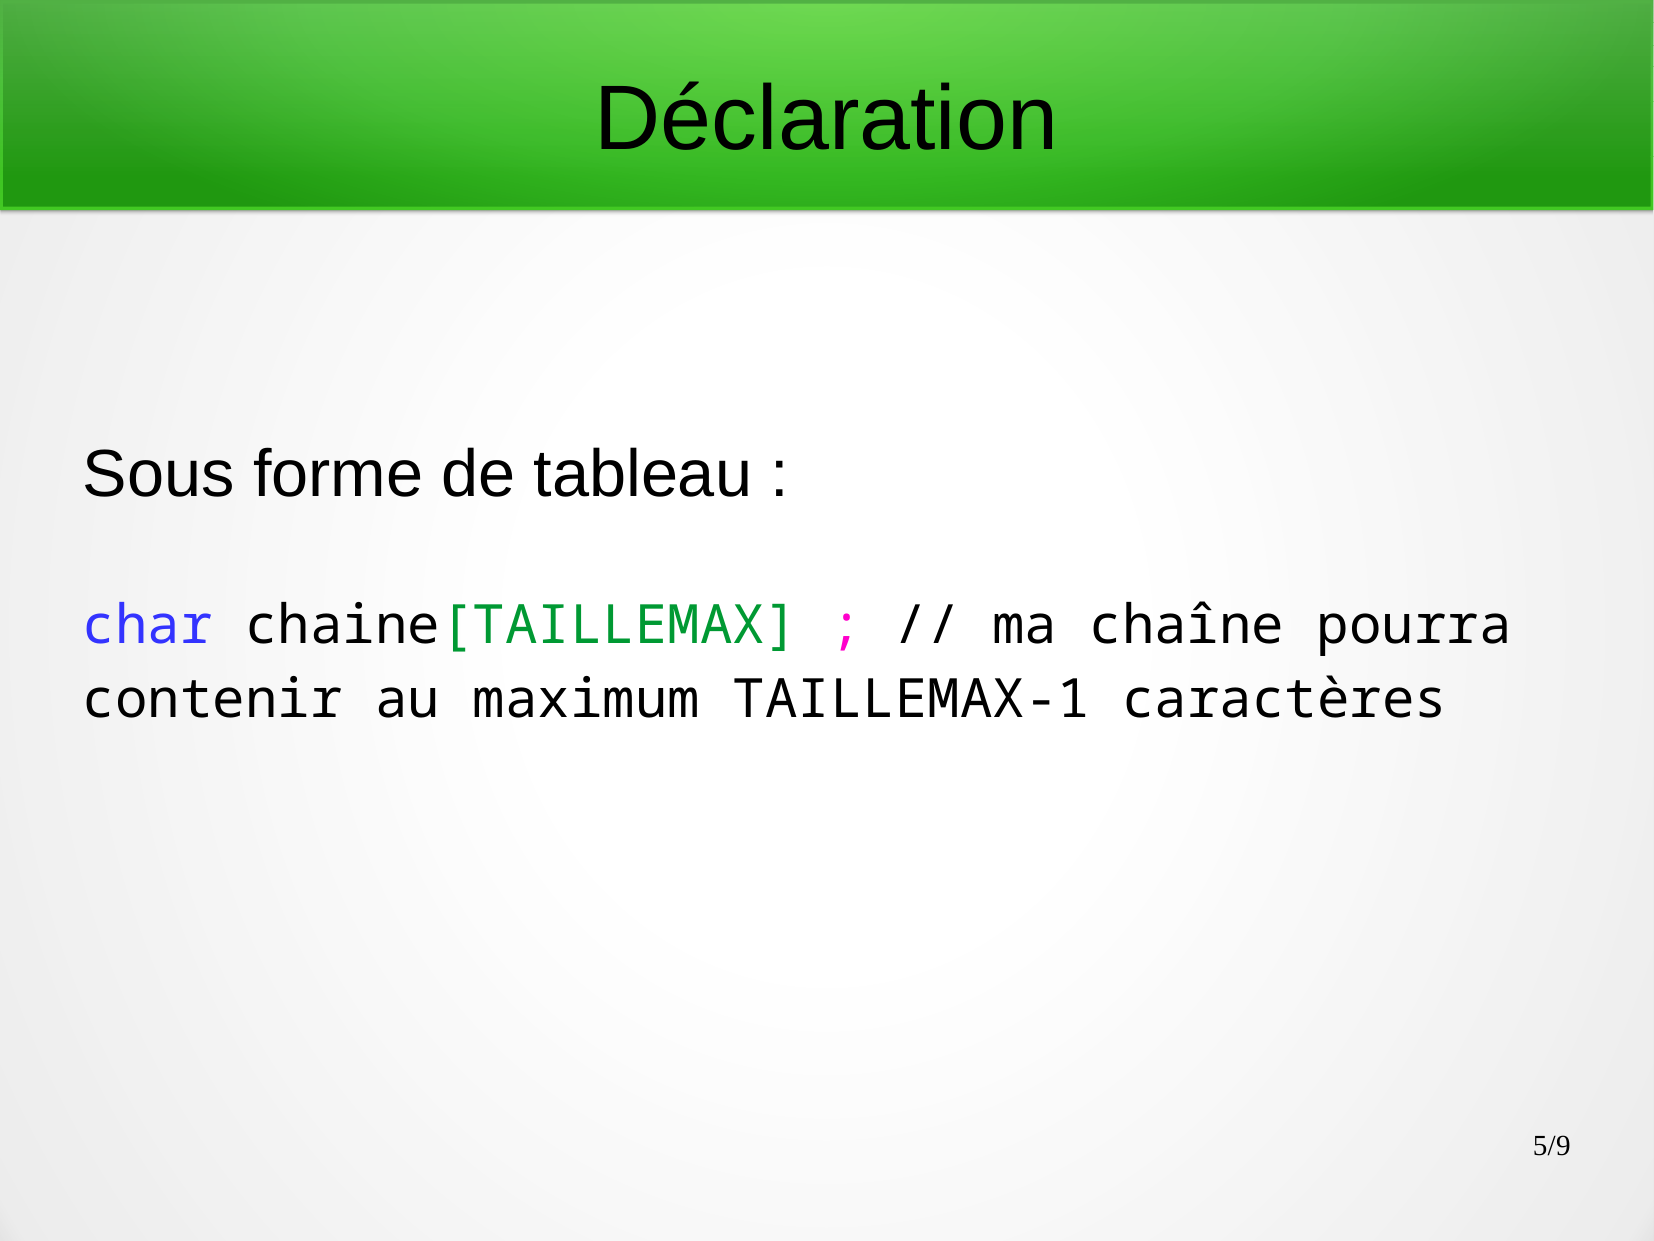

# Déclaration
Sous forme de tableau :
char chaine[TAILLEMAX] ;	// ma chaîne pourra contenir au maximum TAILLEMAX-1 caractères
5